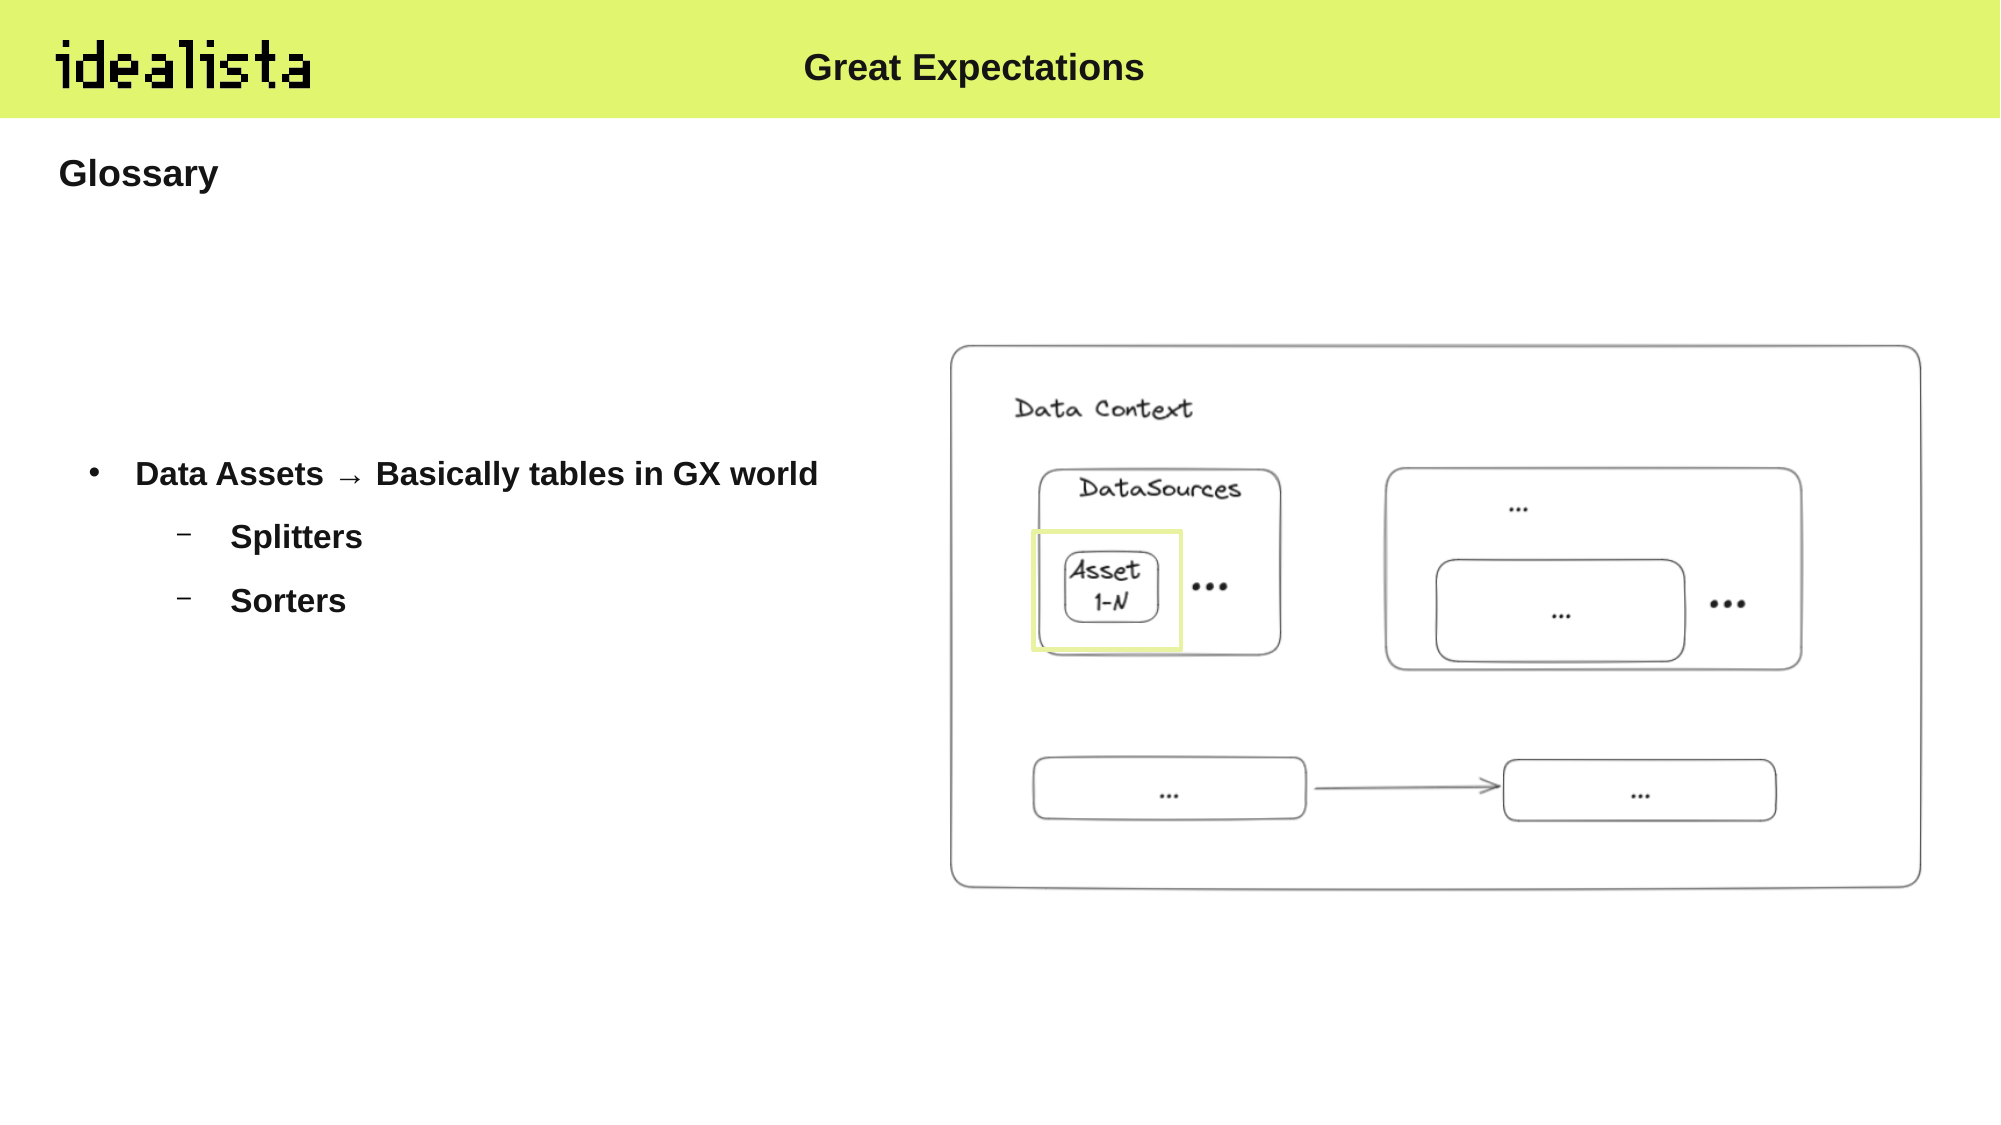

# Great Expectations
Glossary
Data Assets → Basically tables in GX world
Splitters
Sorters